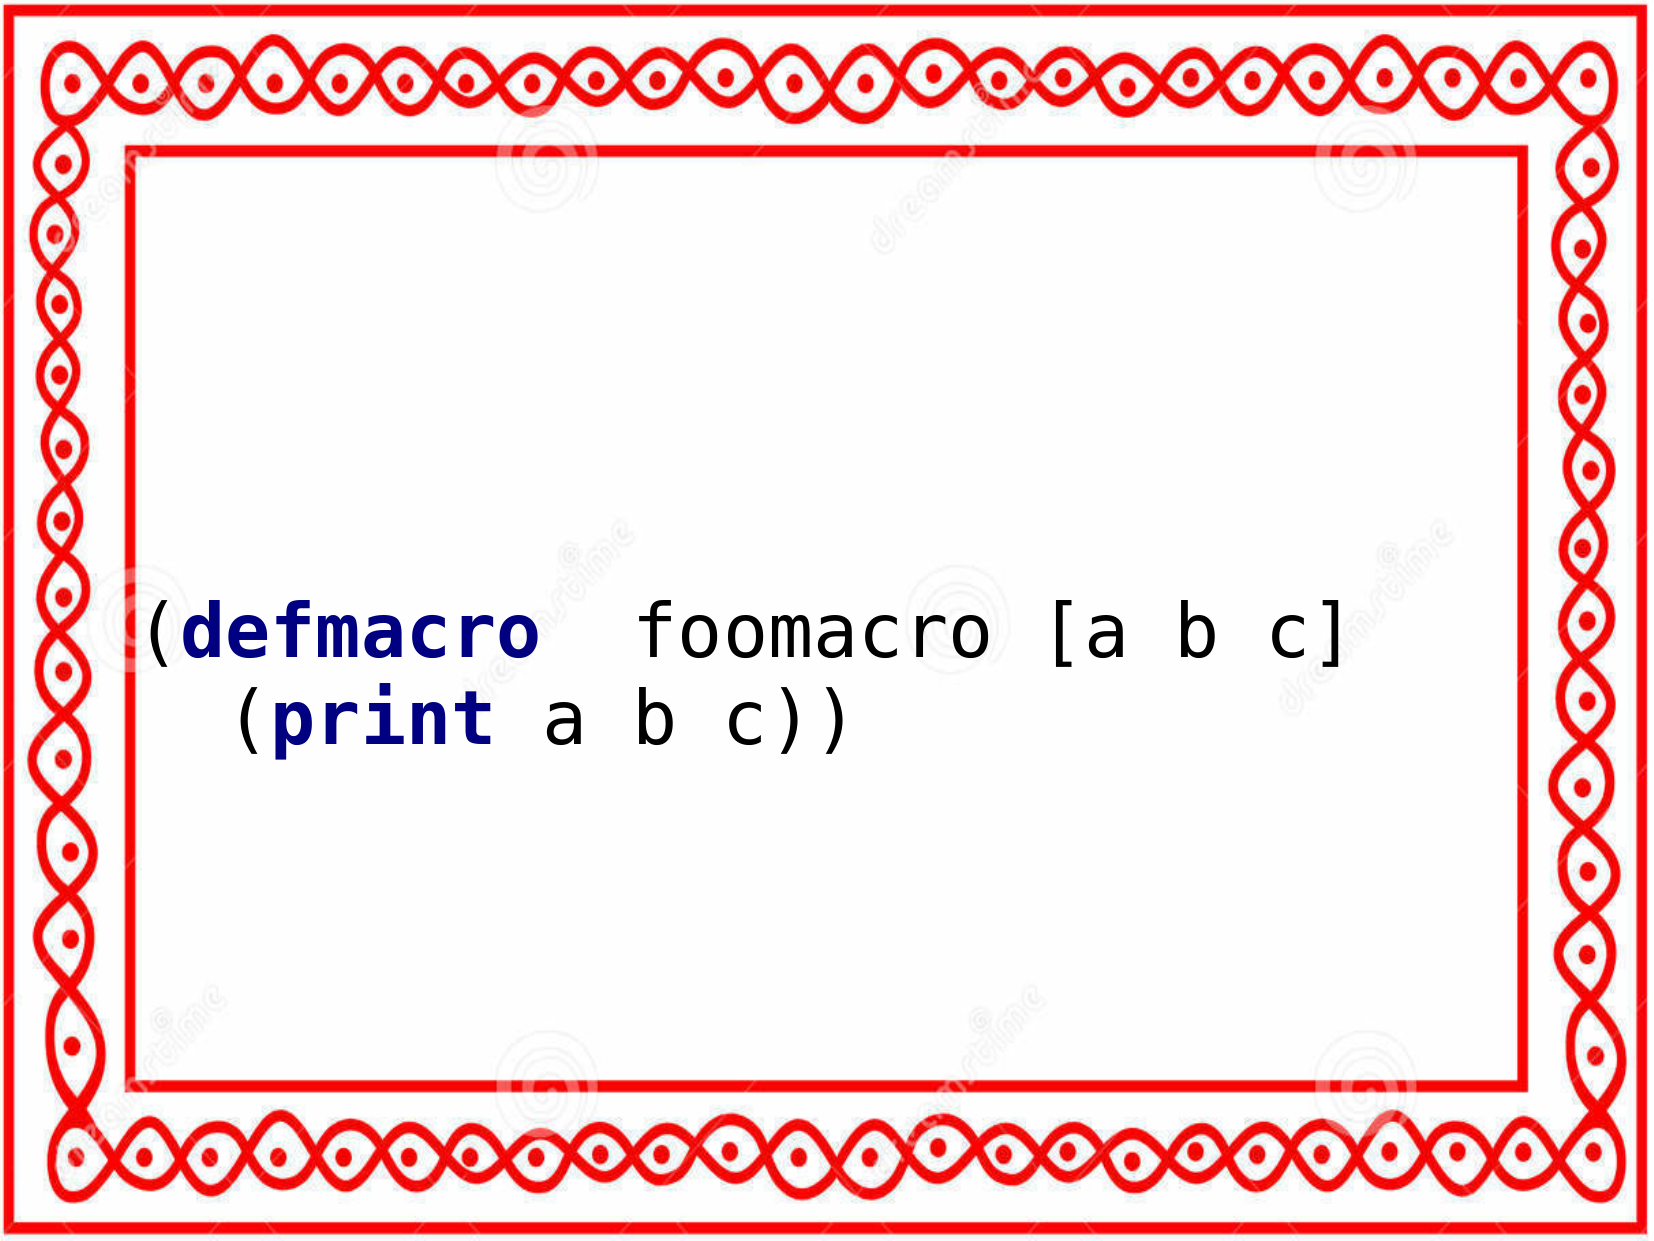

# (defmacro foomacro [a b c] (print a b c))